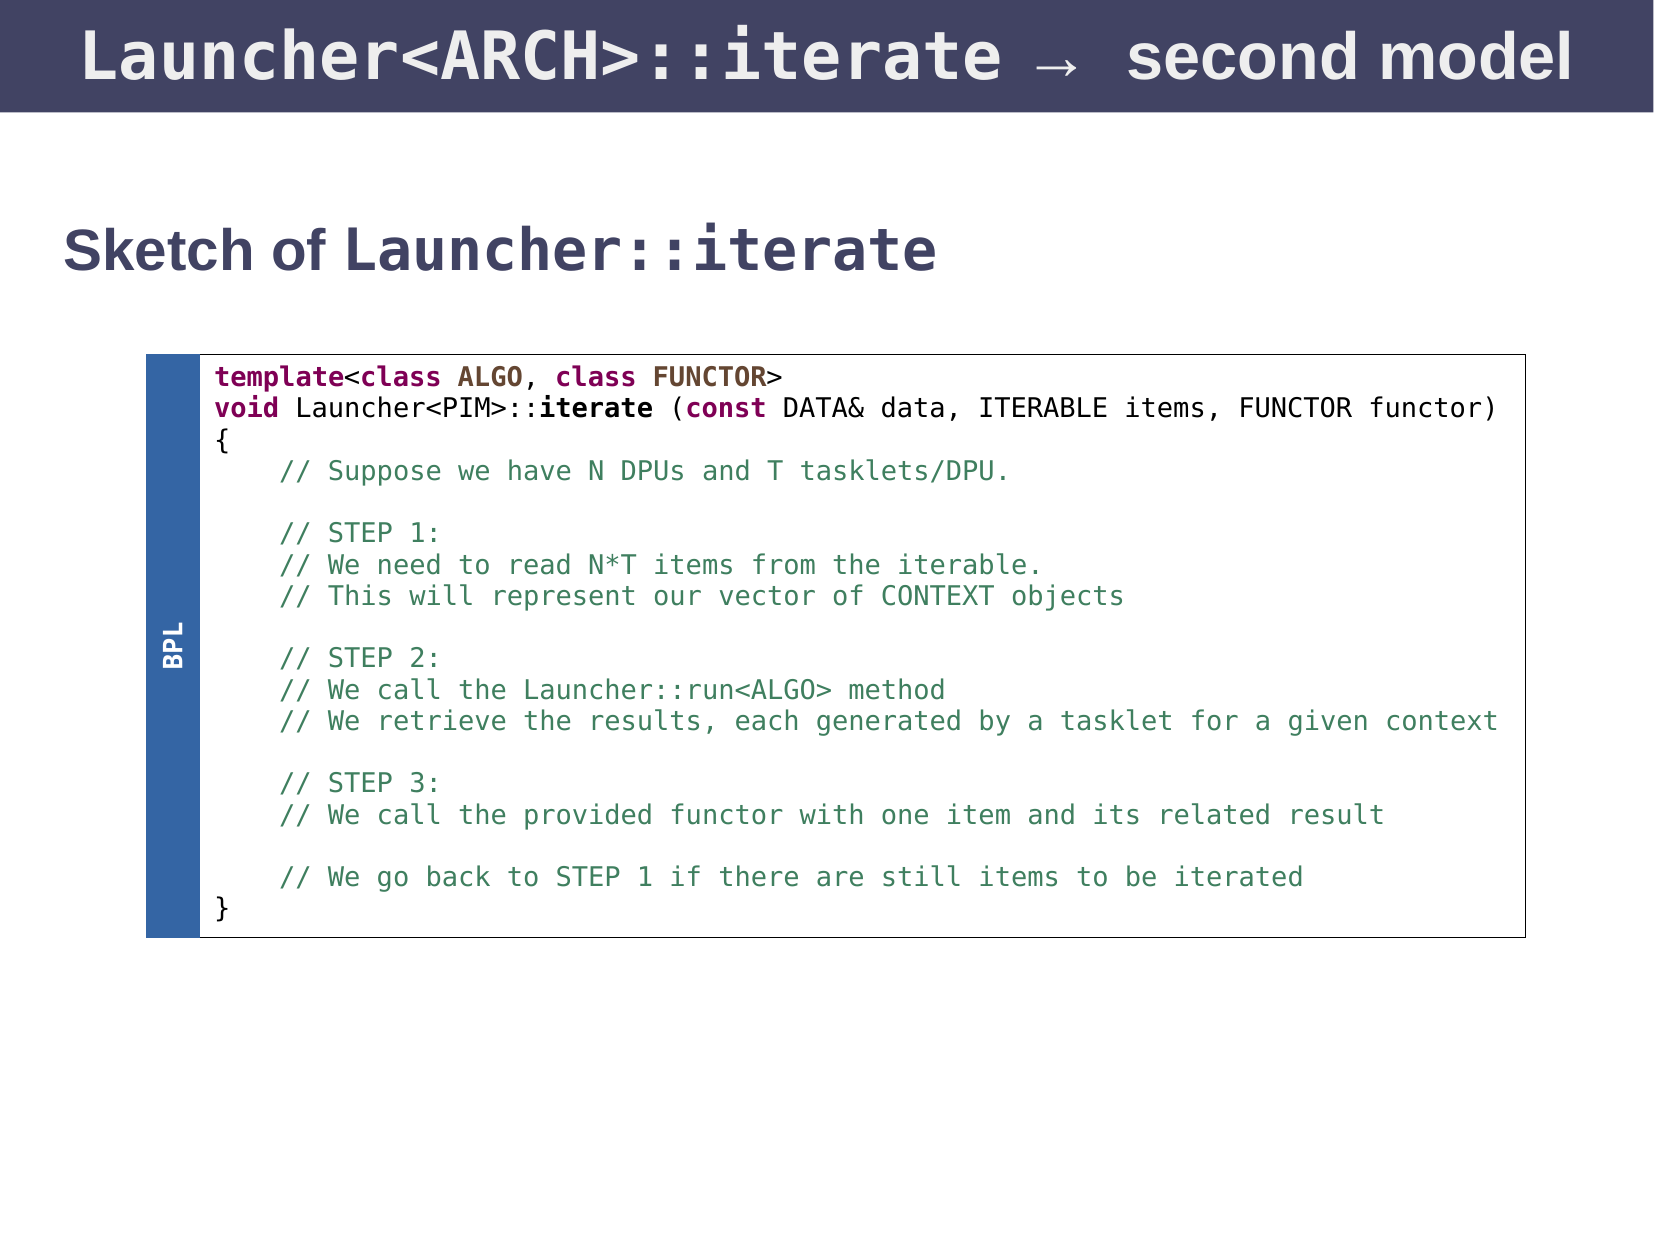

Launcher<ARCH>::iterate → second model
Sketch of Launcher::iterate
template<class ALGO, class FUNCTOR>
void Launcher<PIM>::iterate (const DATA& data, ITERABLE items, FUNCTOR functor)
{
 // Suppose we have N DPUs and T tasklets/DPU.
 // STEP 1:
 // We need to read N*T items from the iterable.
 // This will represent our vector of CONTEXT objects
 // STEP 2:
 // We call the Launcher::run<ALGO> method
 // We retrieve the results, each generated by a tasklet for a given context
 // STEP 3:
 // We call the provided functor with one item and its related result
 // We go back to STEP 1 if there are still items to be iterated
}
BPL